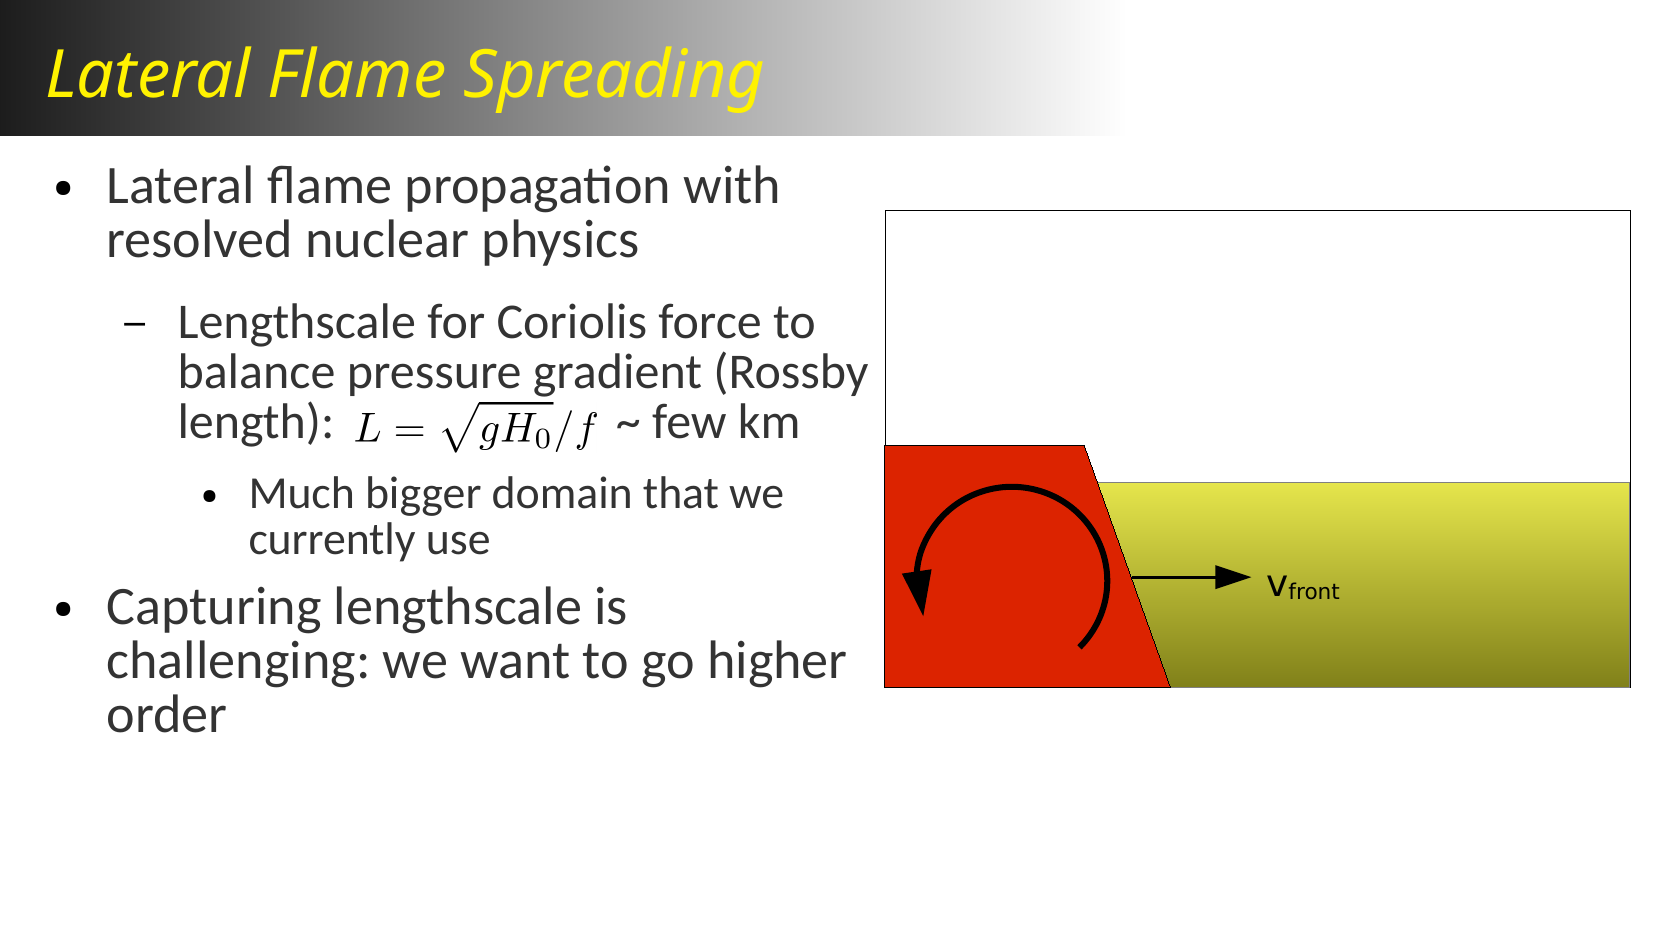

# Lateral Flame Spreading
Lateral flame propagation with resolved nuclear physics
Lengthscale for Coriolis force to balance pressure gradient (Rossby length): ~ few km
Much bigger domain that we currently use
Capturing lengthscale is challenging: we want to go higher order
vfront